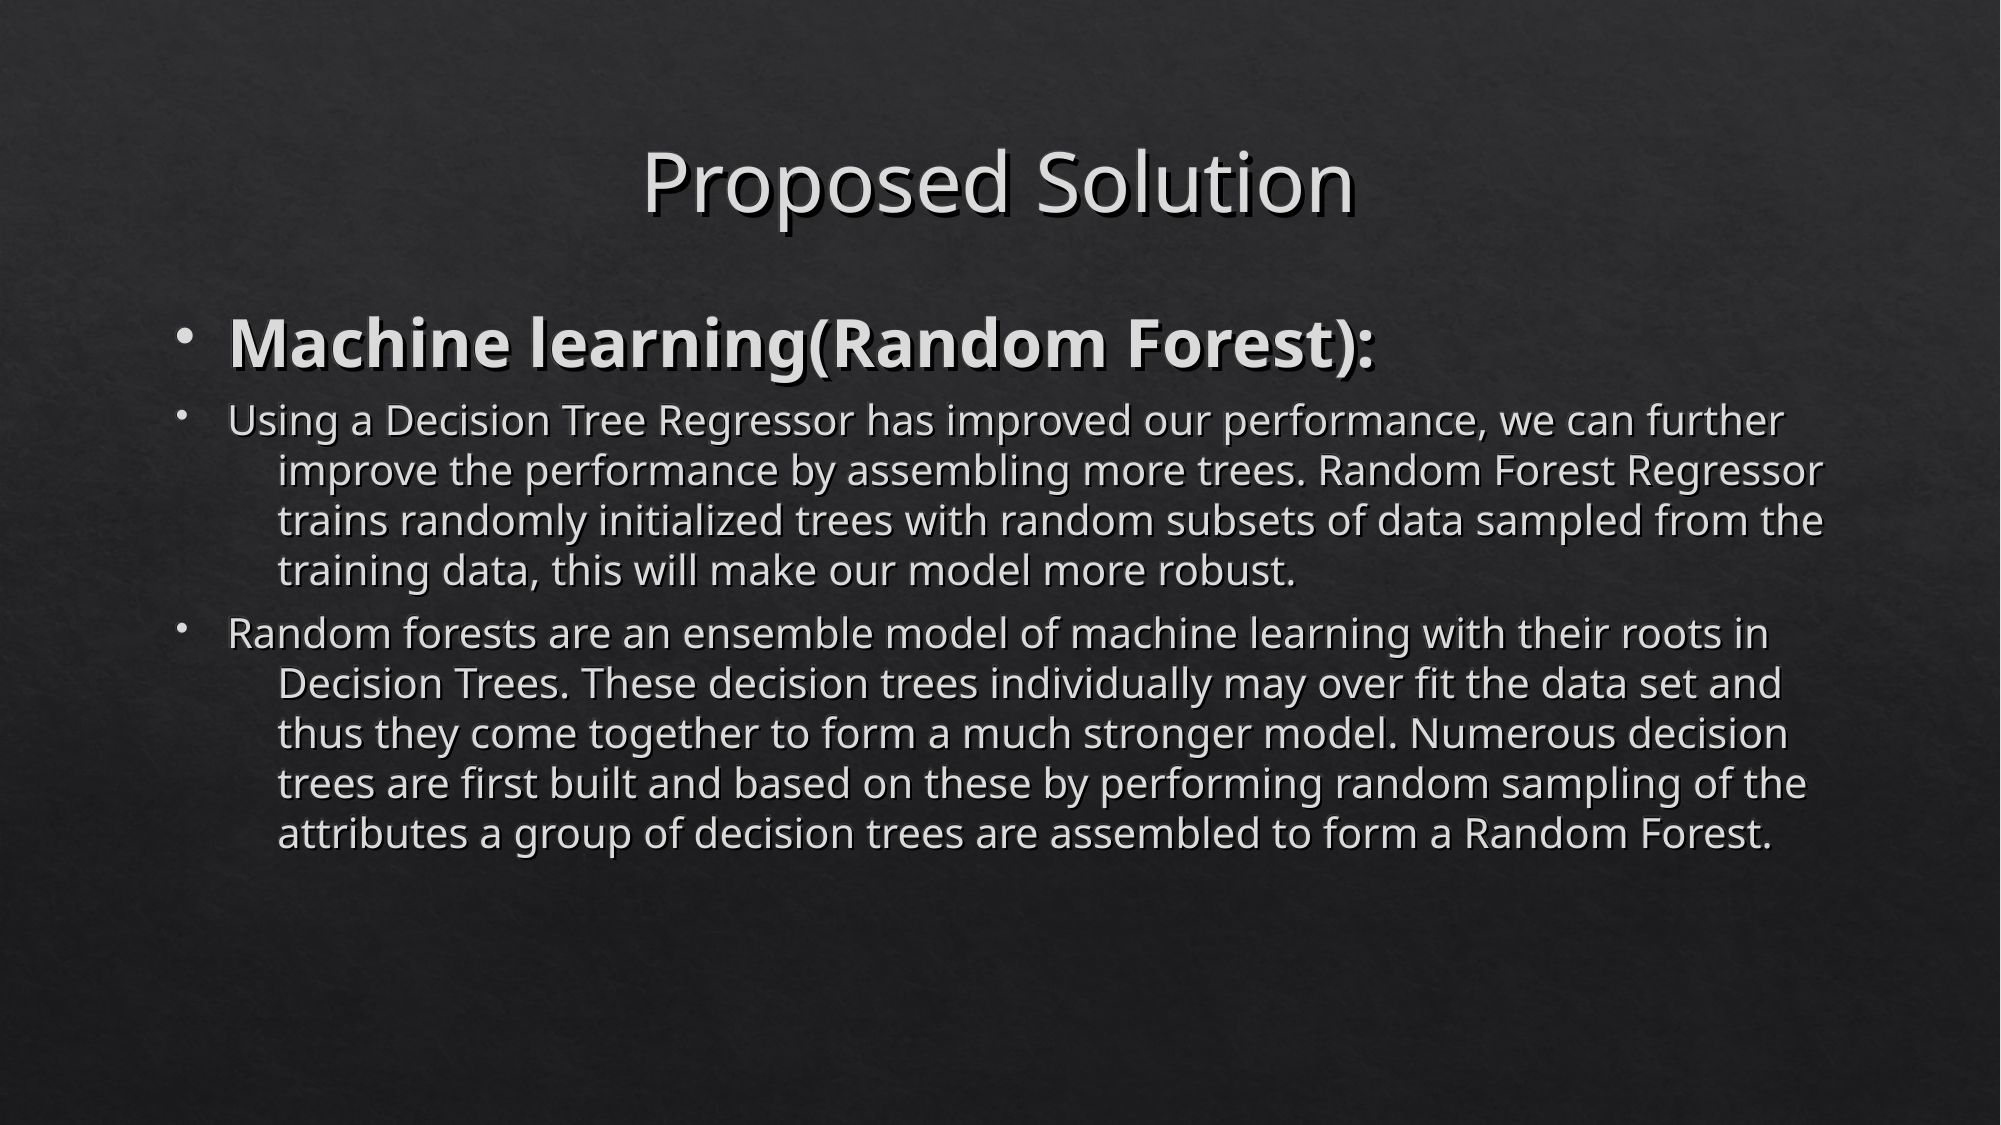

# Proposed Solution
Machine learning(Random Forest):
Using a Decision Tree Regressor has improved our performance, we can further improve the performance by assembling more trees. Random Forest Regressor trains randomly initialized trees with random subsets of data sampled from the training data, this will make our model more robust.
Random forests are an ensemble model of machine learning with their roots in Decision Trees. These decision trees individually may over fit the data set and thus they come together to form a much stronger model. Numerous decision trees are first built and based on these by performing random sampling of the attributes a group of decision trees are assembled to form a Random Forest.